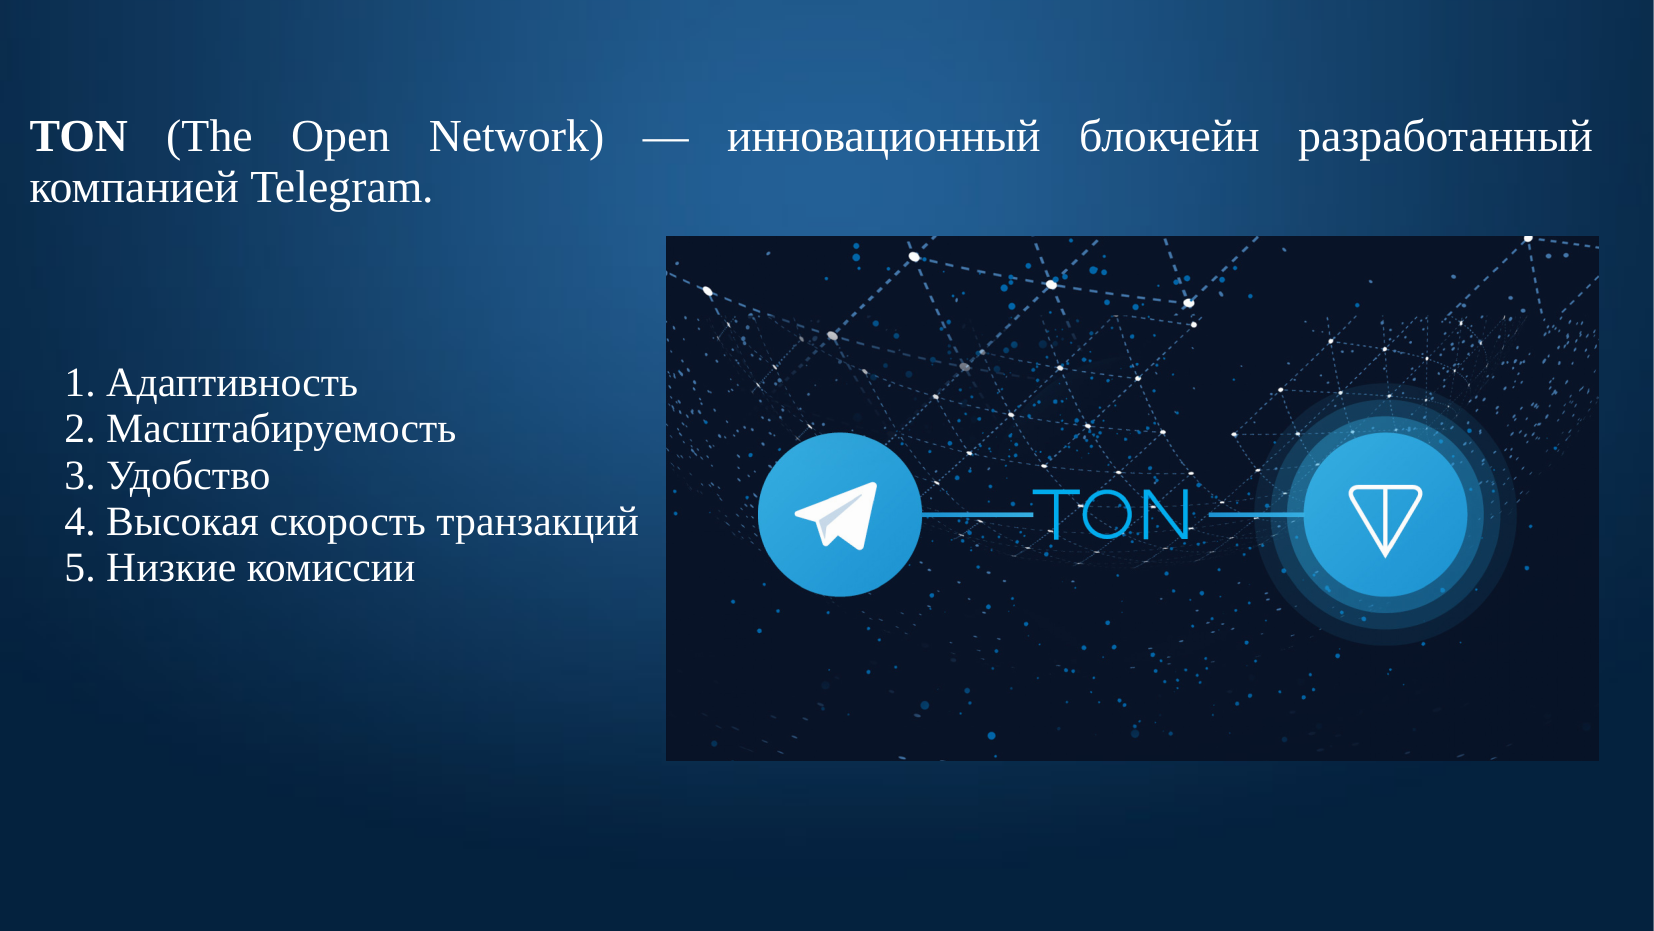

# TON (The Open Network) — инновационный блокчейн разработанный компанией Telegram.
1. Адаптивность
2. Масштабируемость
3. Удобство
4. Высокая скорость транзакций
5. Низкие комиссии